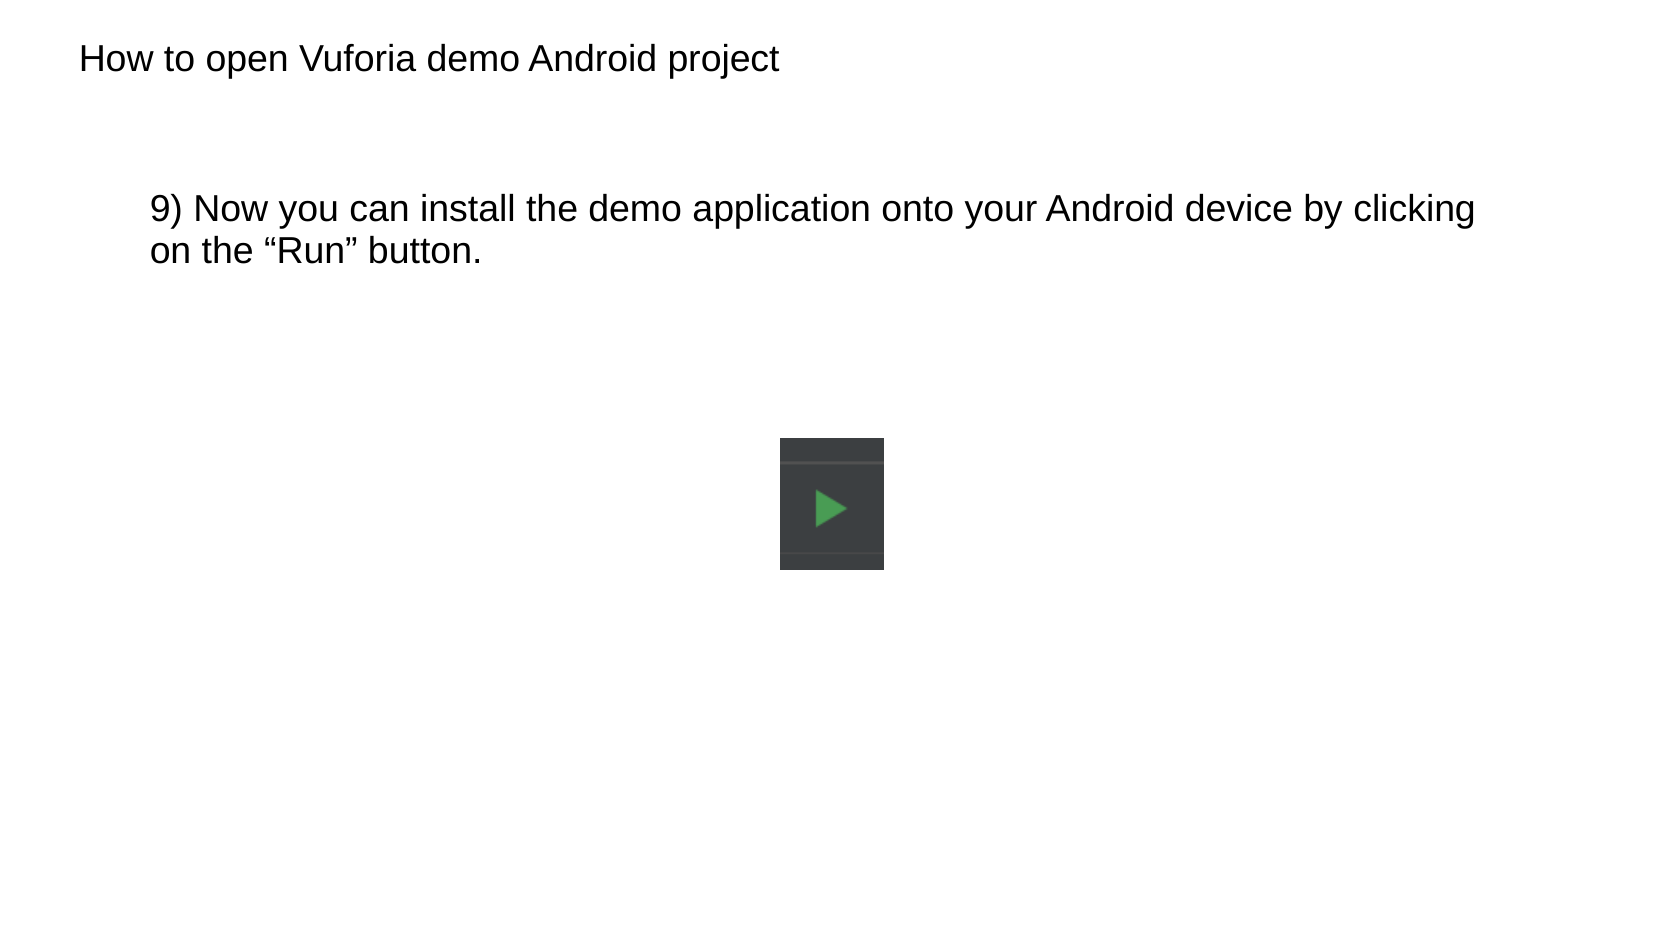

How to open Vuforia demo Android project
9) Now you can install the demo application onto your Android device by clicking
on the “Run” button.